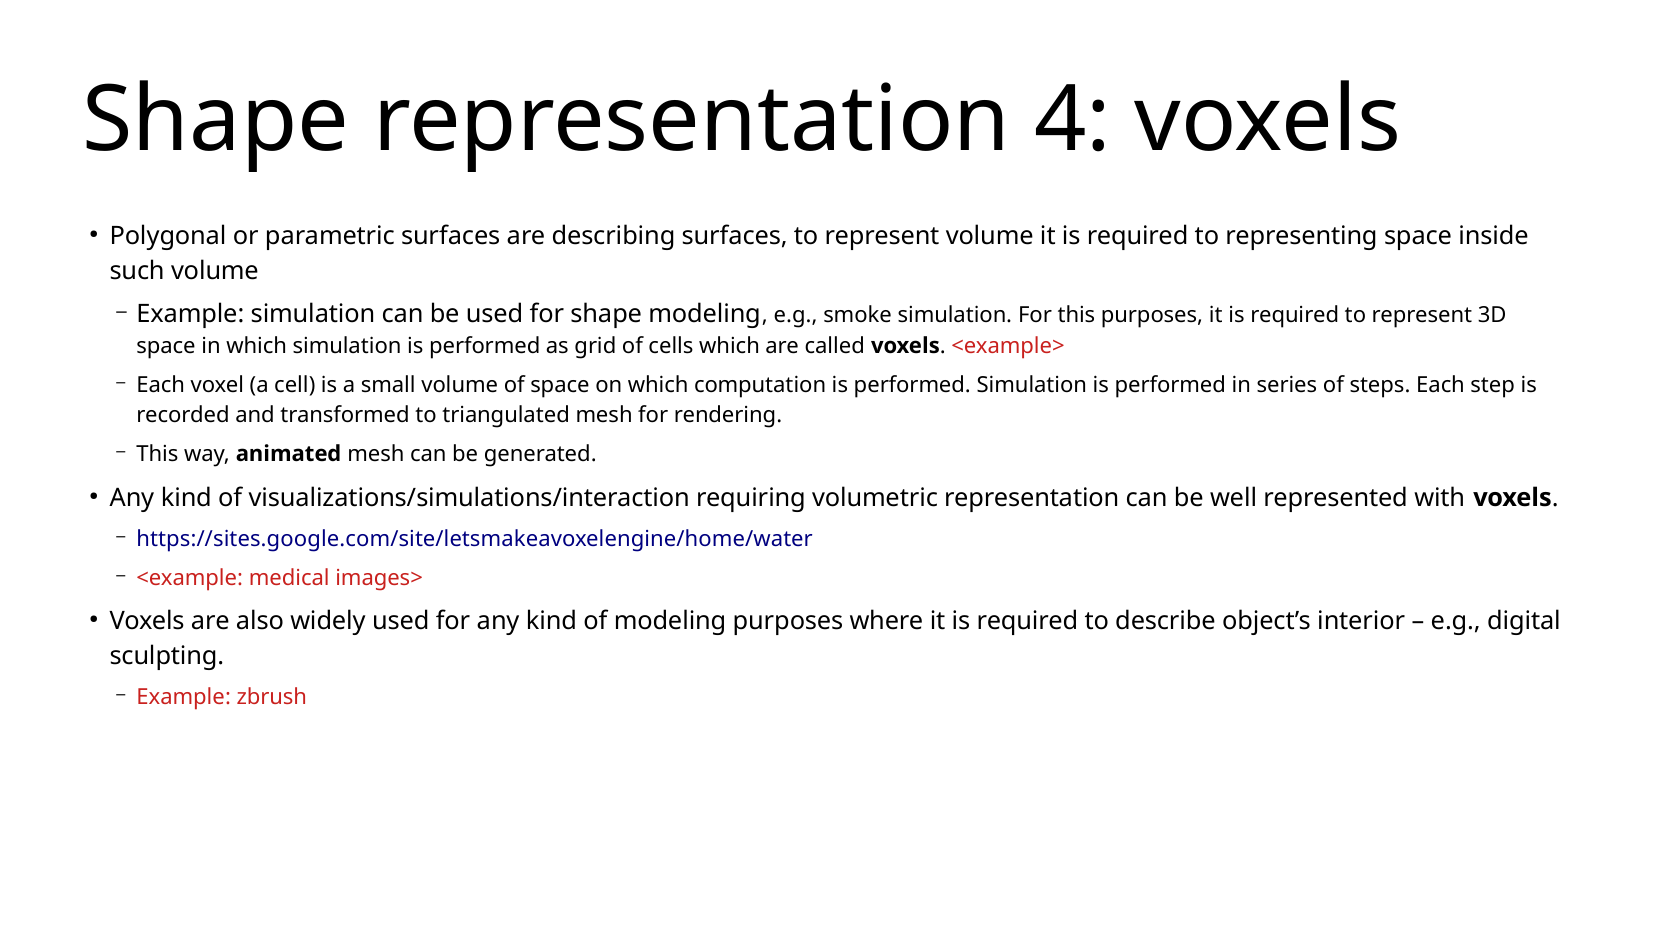

# Shape representation 4: voxels
Polygonal or parametric surfaces are describing surfaces, to represent volume it is required to representing space inside such volume
Example: simulation can be used for shape modeling, e.g., smoke simulation. For this purposes, it is required to represent 3D space in which simulation is performed as grid of cells which are called voxels. <example>
Each voxel (a cell) is a small volume of space on which computation is performed. Simulation is performed in series of steps. Each step is recorded and transformed to triangulated mesh for rendering.
This way, animated mesh can be generated.
Any kind of visualizations/simulations/interaction requiring volumetric representation can be well represented with voxels.
https://sites.google.com/site/letsmakeavoxelengine/home/water
<example: medical images>
Voxels are also widely used for any kind of modeling purposes where it is required to describe object’s interior – e.g., digital sculpting.
Example: zbrush